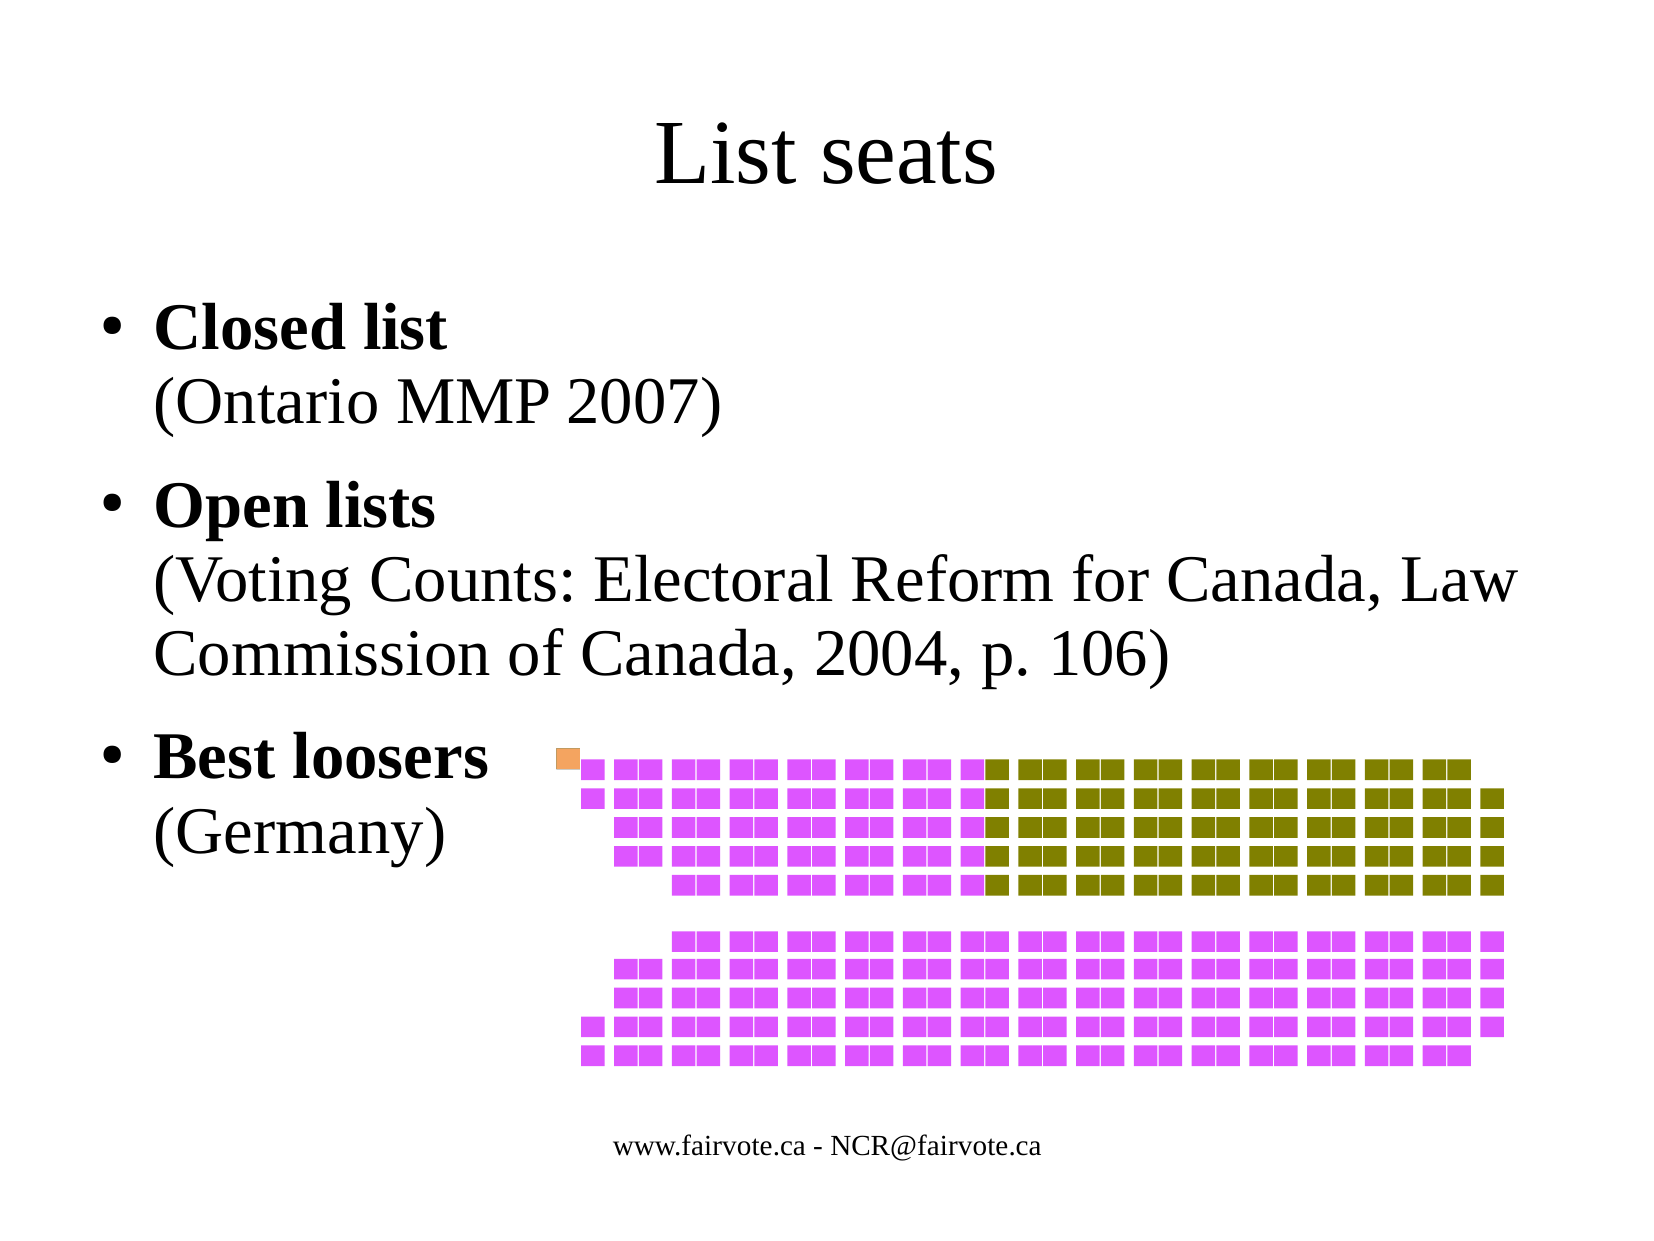

# List seats
Closed list
(Ontario MMP 2007)
Open lists
(Voting Counts: Electoral Reform for Canada, Law Commission of Canada, 2004, p. 106)
Best loosers
(Germany)
www.fairvote.ca - NCR@fairvote.ca